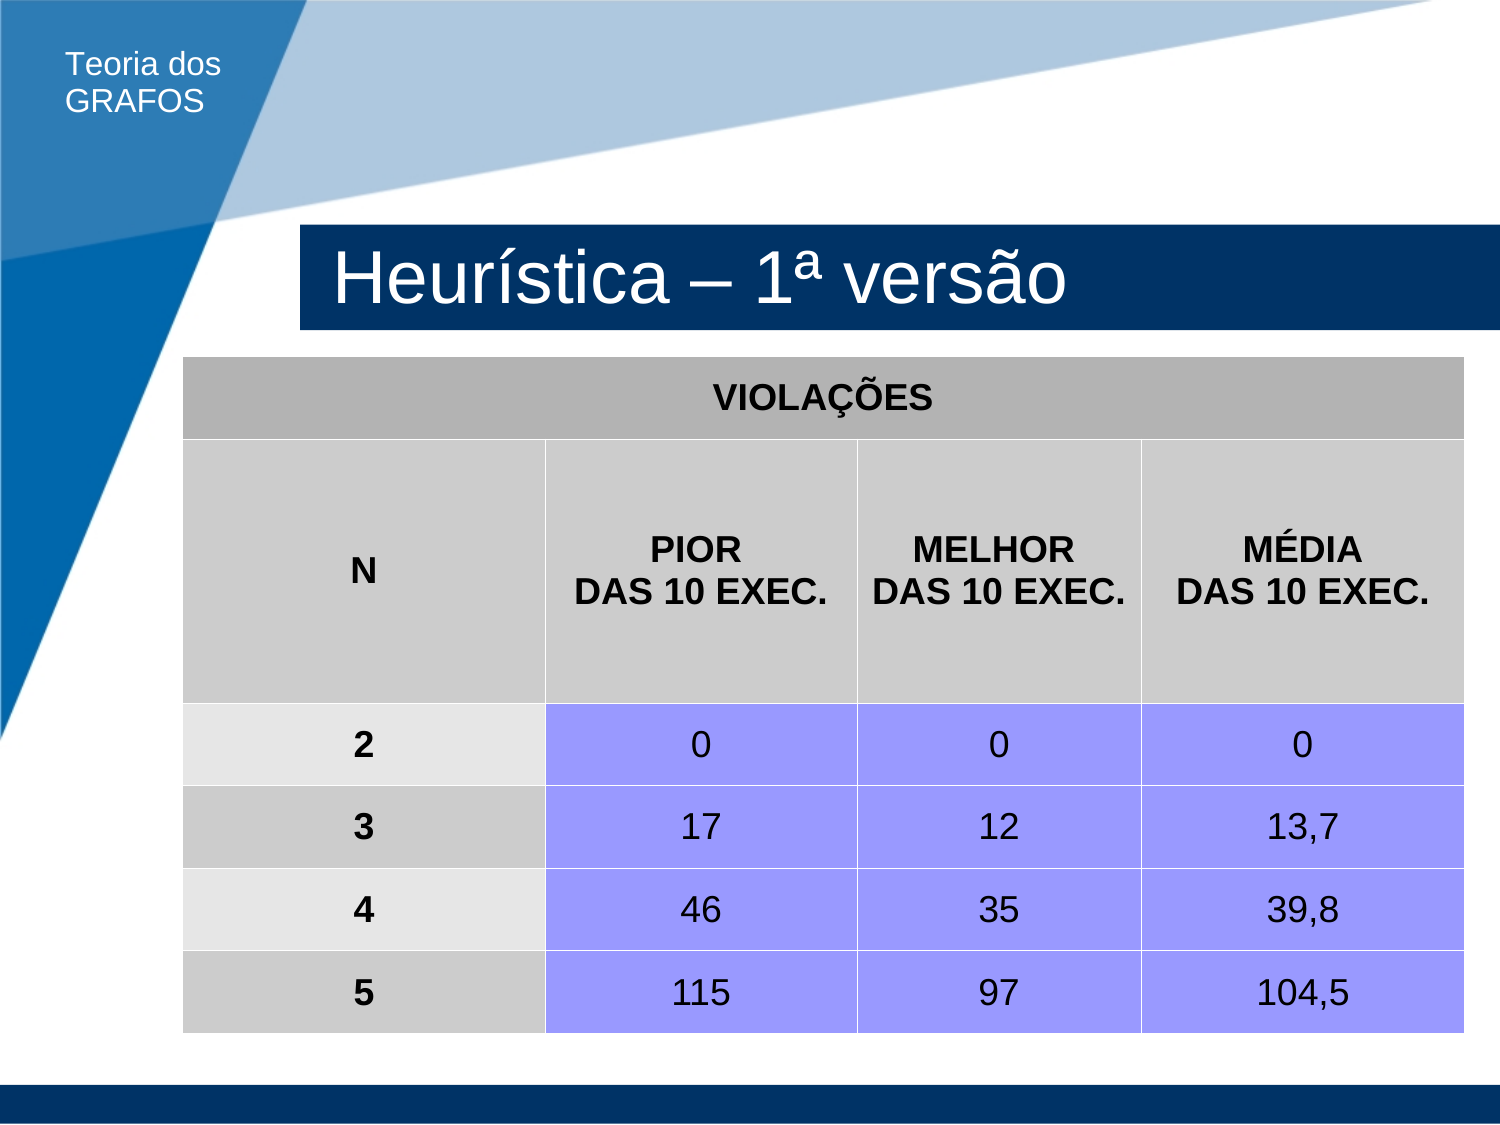

# Heurística – 1ª versão
| VIOLAÇÕES | | | |
| --- | --- | --- | --- |
| N | PIOR DAS 10 EXEC. | MELHOR DAS 10 EXEC. | MÉDIA DAS 10 EXEC. |
| 2 | 0 | 0 | 0 |
| 3 | 17 | 12 | 13,7 |
| 4 | 46 | 35 | 39,8 |
| 5 | 115 | 97 | 104,5 |